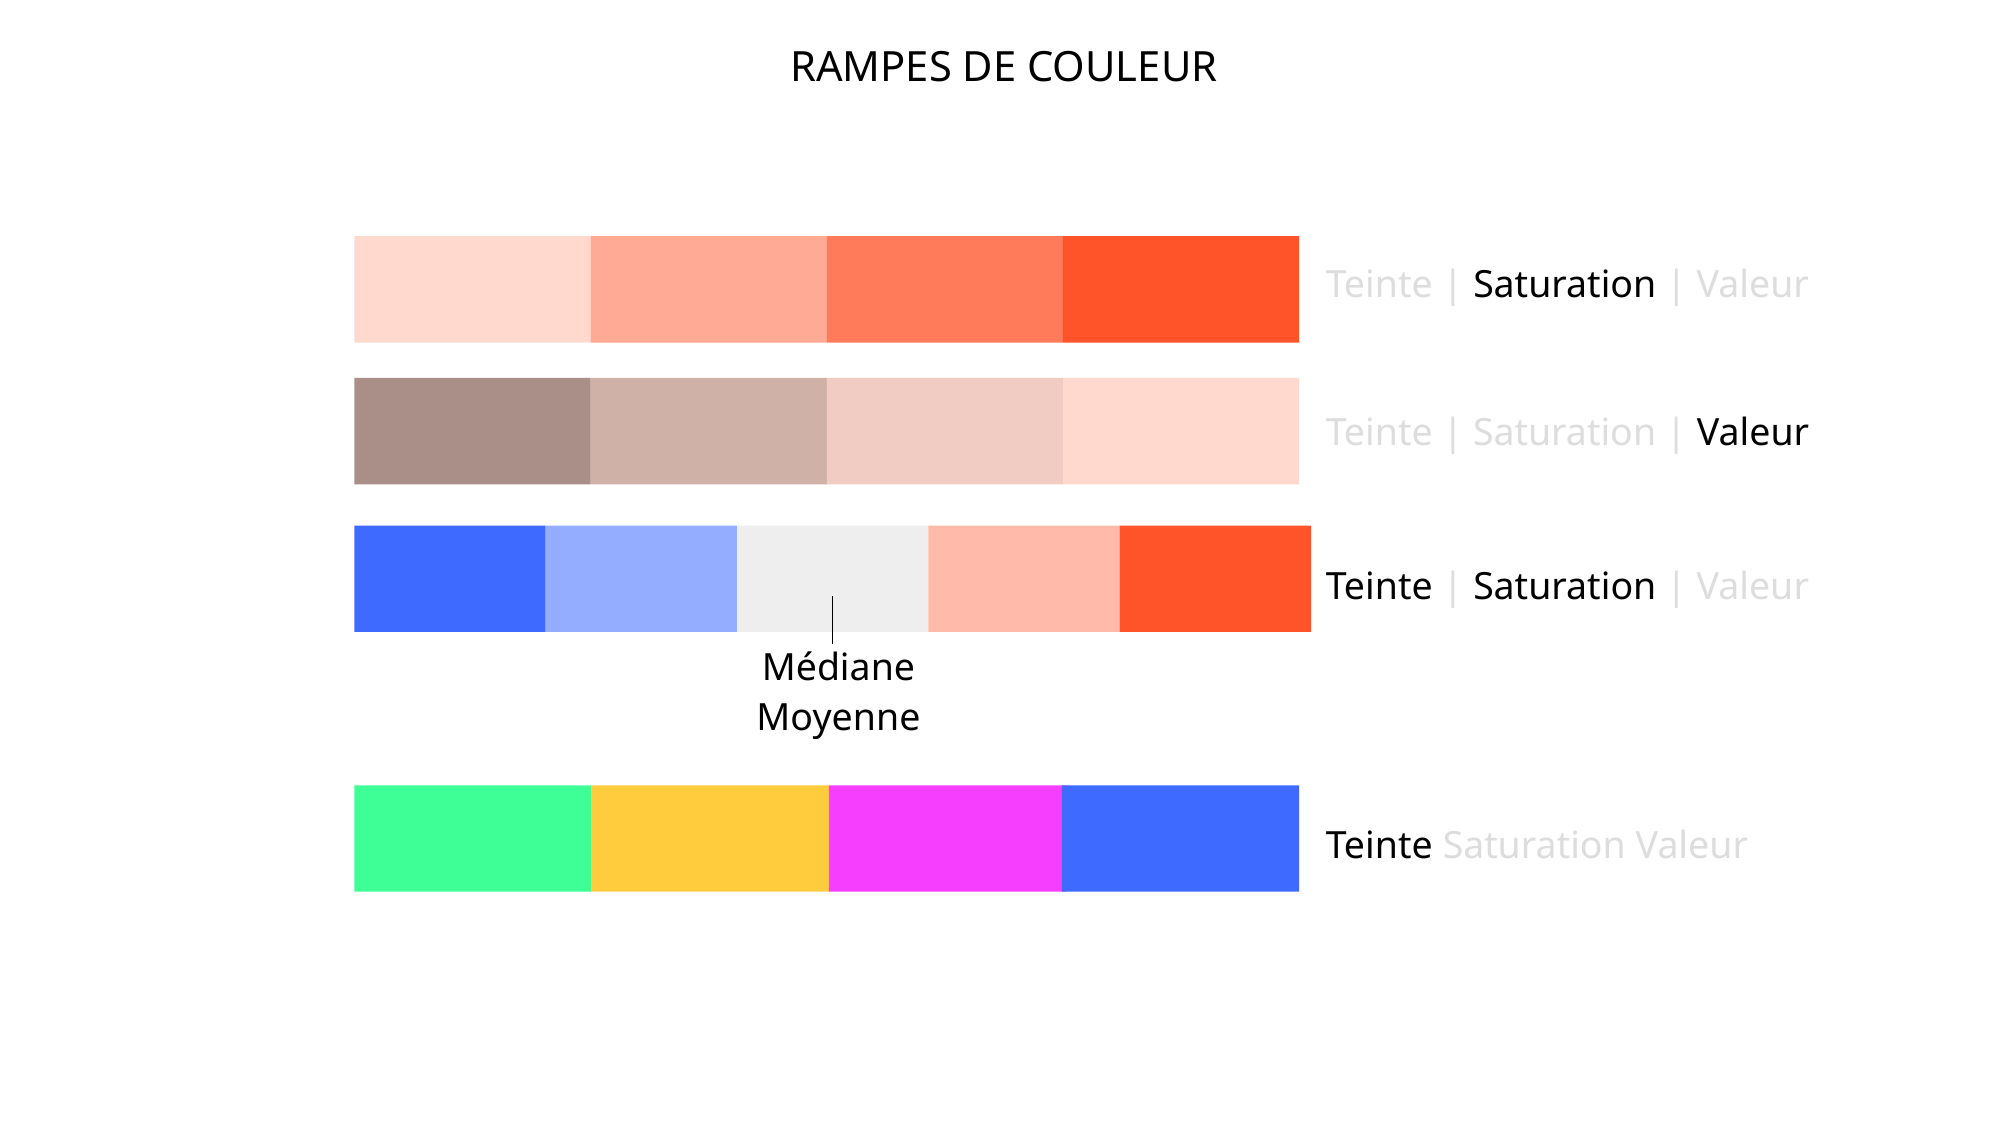

Rampes de couleur
Teinte | Saturation | Valeur
Teinte | Saturation | Valeur
Teinte | Saturation | Valeur
Médiane
Moyenne
Teinte Saturation Valeur